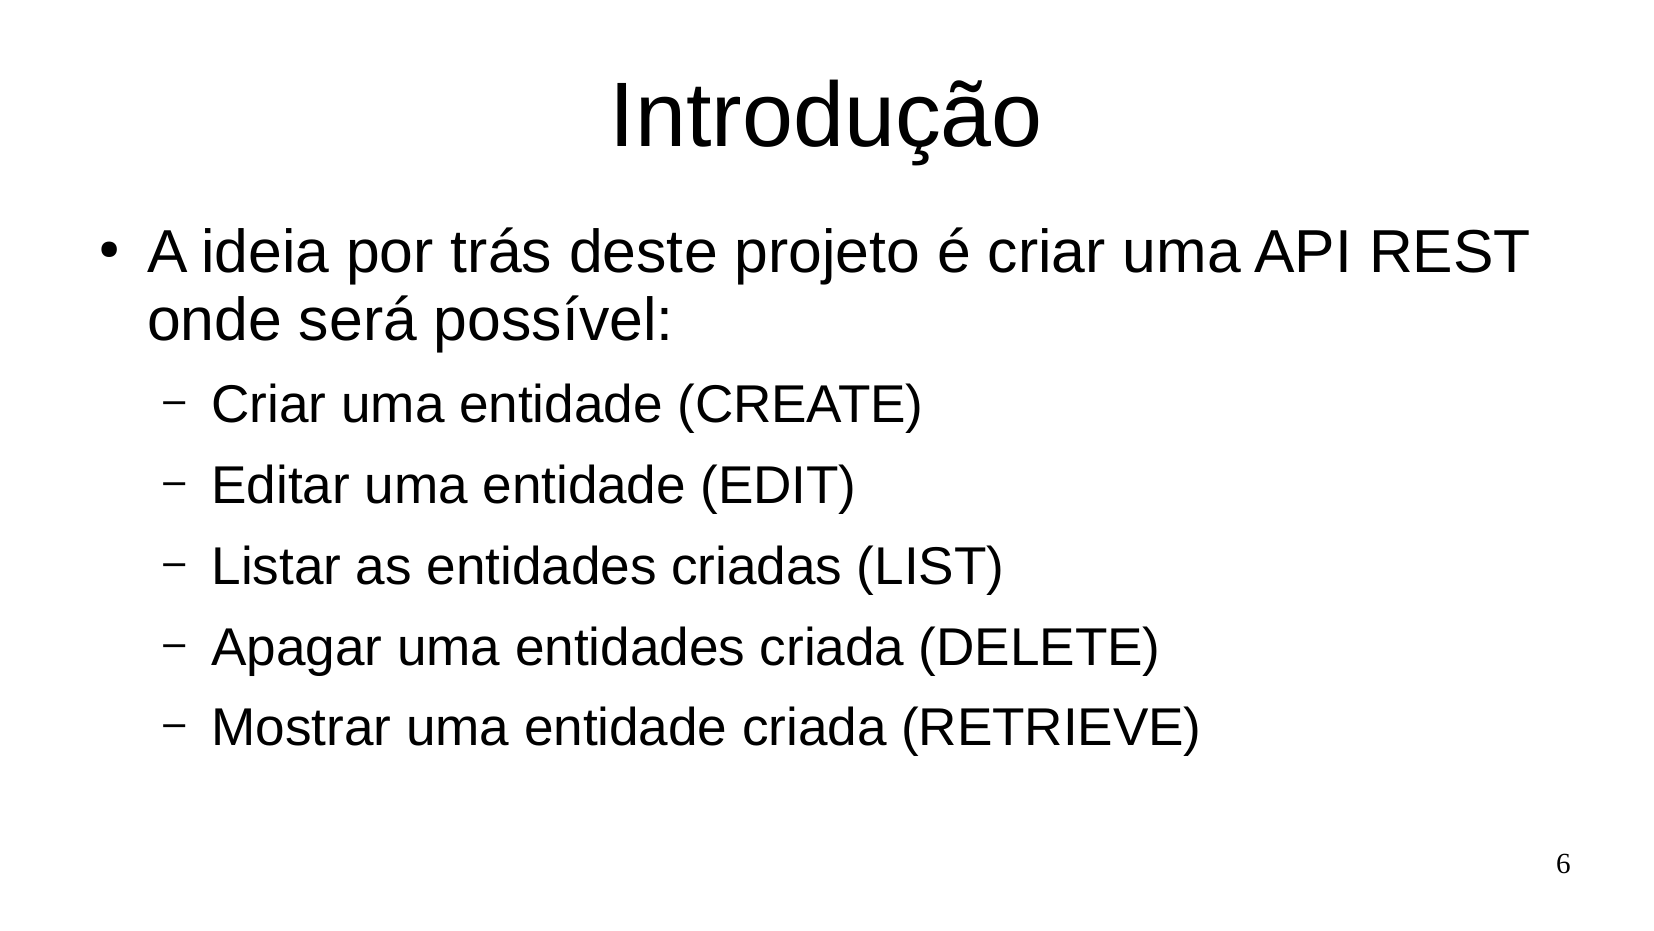

# Introdução
A ideia por trás deste projeto é criar uma API REST onde será possível:
Criar uma entidade (CREATE)
Editar uma entidade (EDIT)
Listar as entidades criadas (LIST)
Apagar uma entidades criada (DELETE)
Mostrar uma entidade criada (RETRIEVE)
6